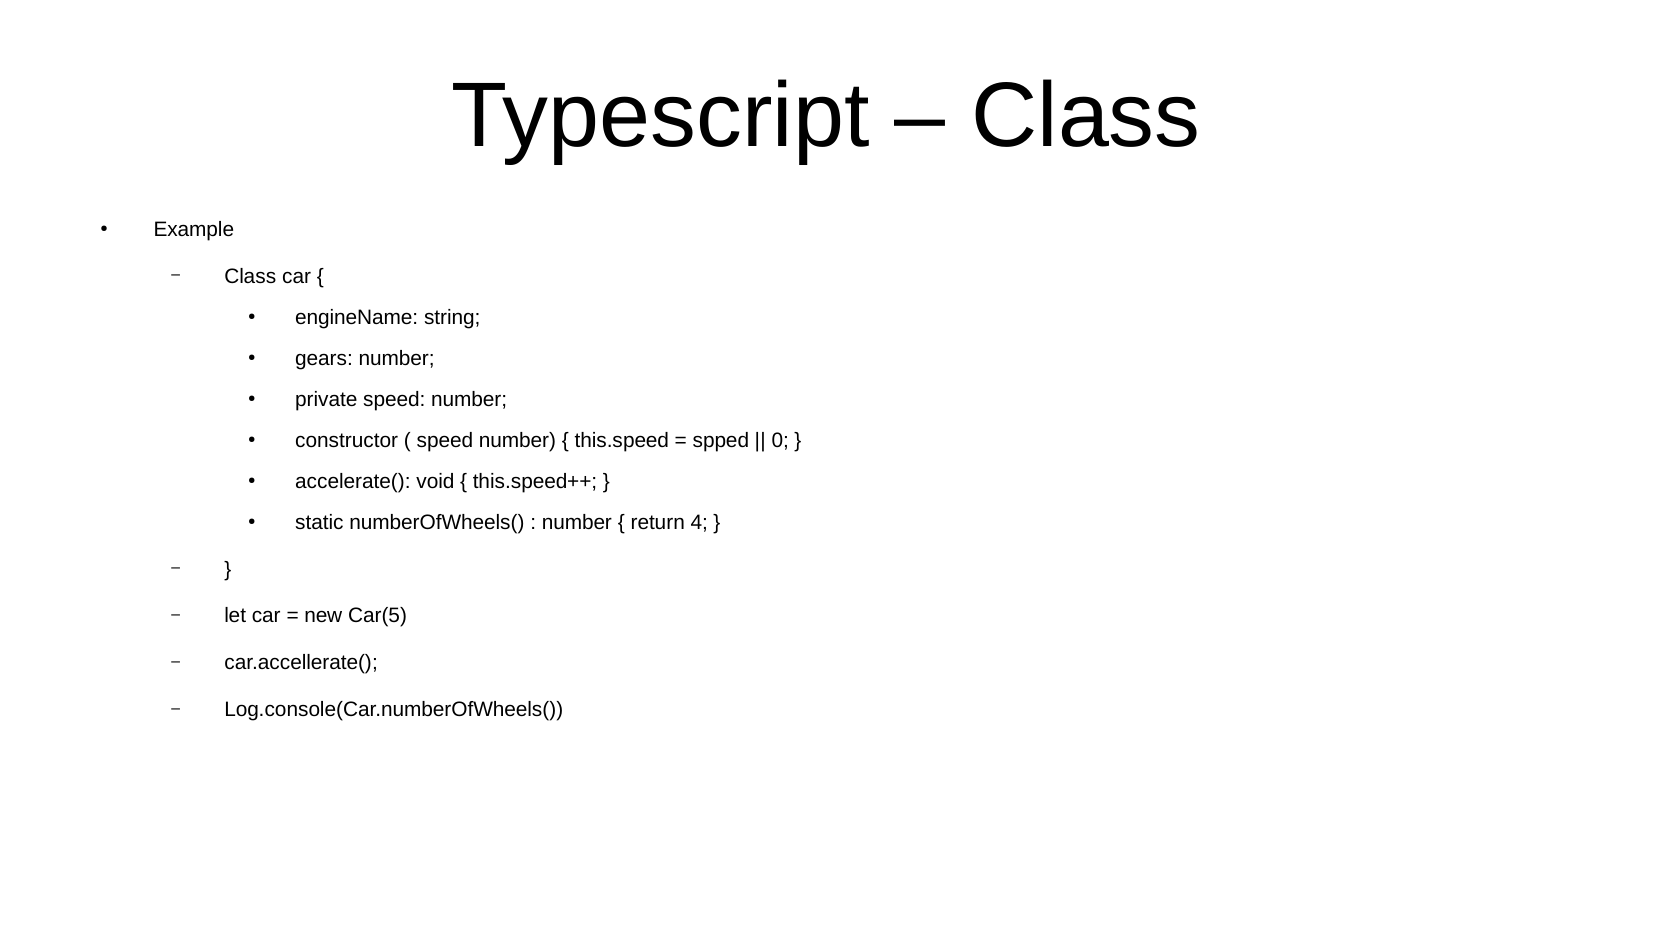

# Typescript – Class
Example
Class car {
engineName: string;
gears: number;
private speed: number;
constructor ( speed number) { this.speed = spped || 0; }
accelerate(): void { this.speed++; }
static numberOfWheels() : number { return 4; }
}
let car = new Car(5)
car.accellerate();
Log.console(Car.numberOfWheels())